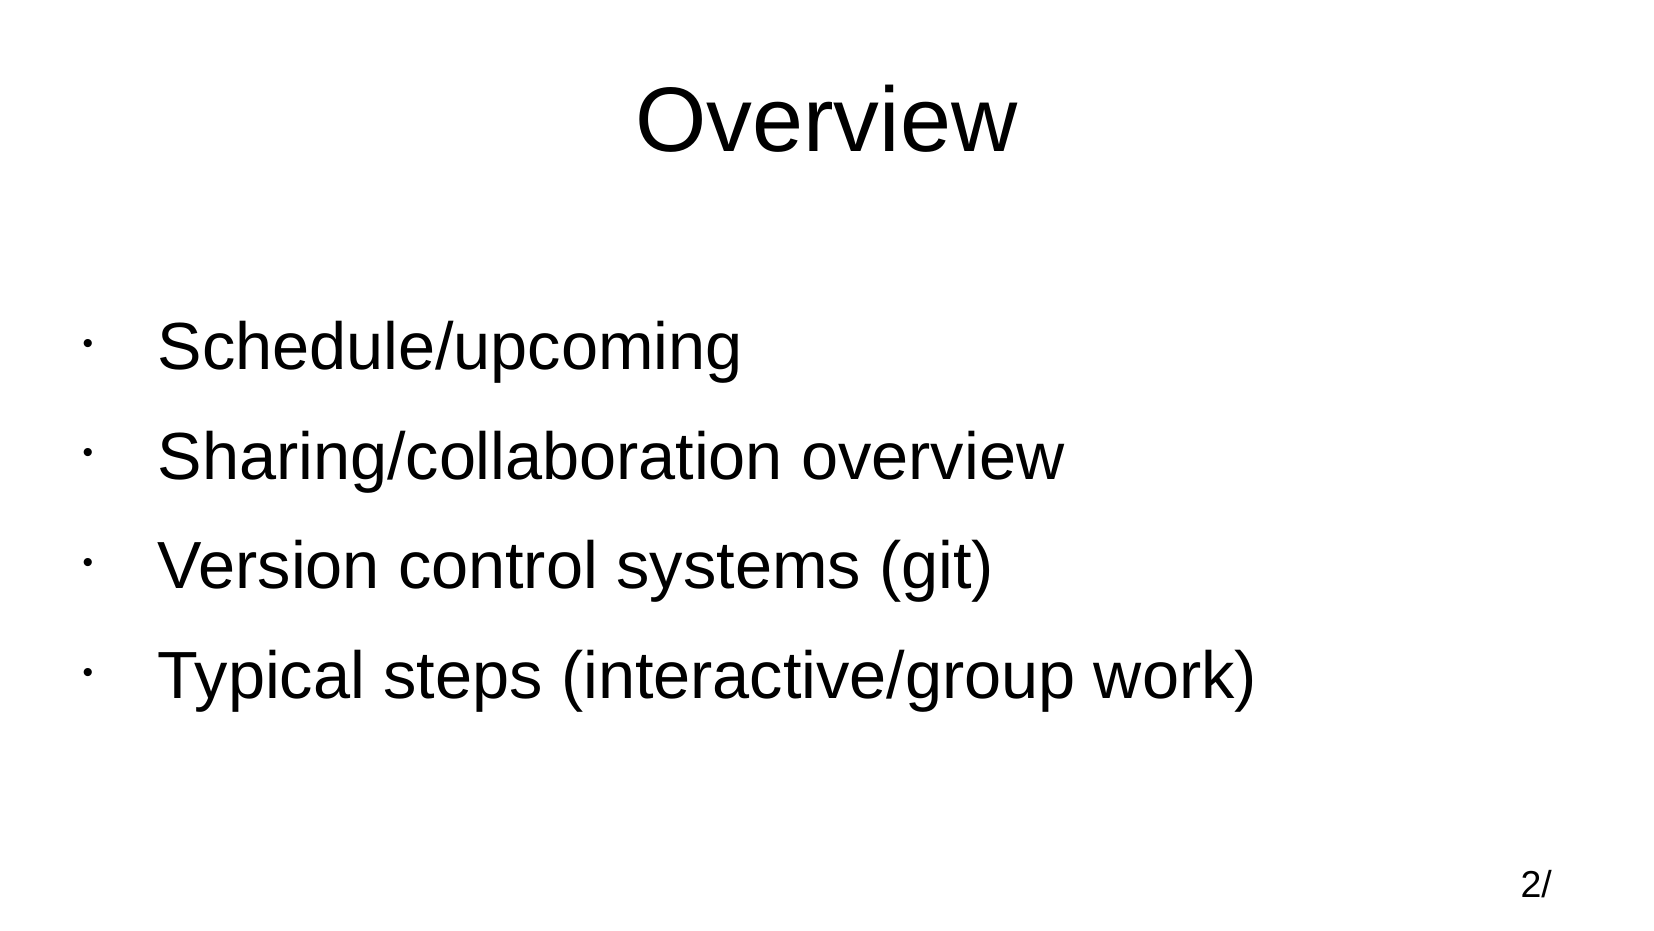

# Overview
Schedule/upcoming
Sharing/collaboration overview
Version control systems (git)
Typical steps (interactive/group work)